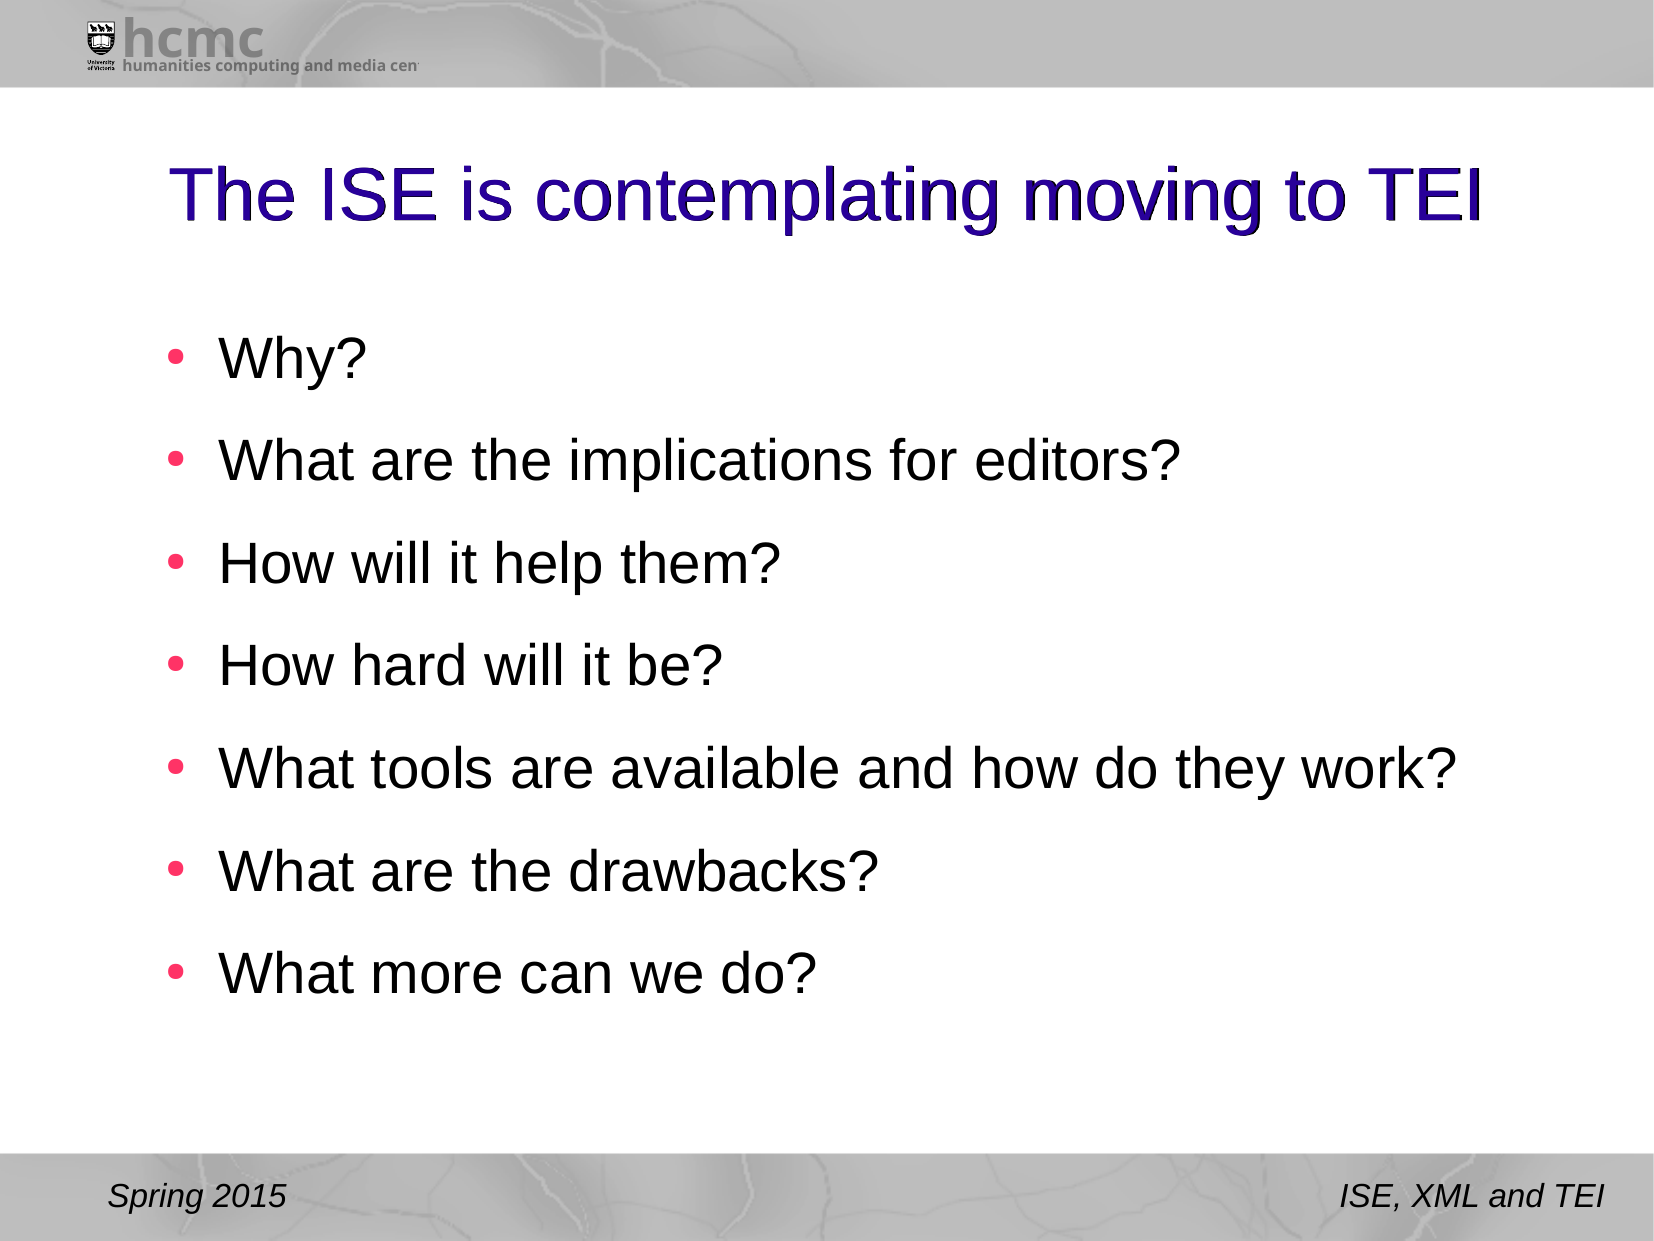

# The ISE is contemplating moving to TEI
Why?
What are the implications for editors?
How will it help them?
How hard will it be?
What tools are available and how do they work?
What are the drawbacks?
What more can we do?